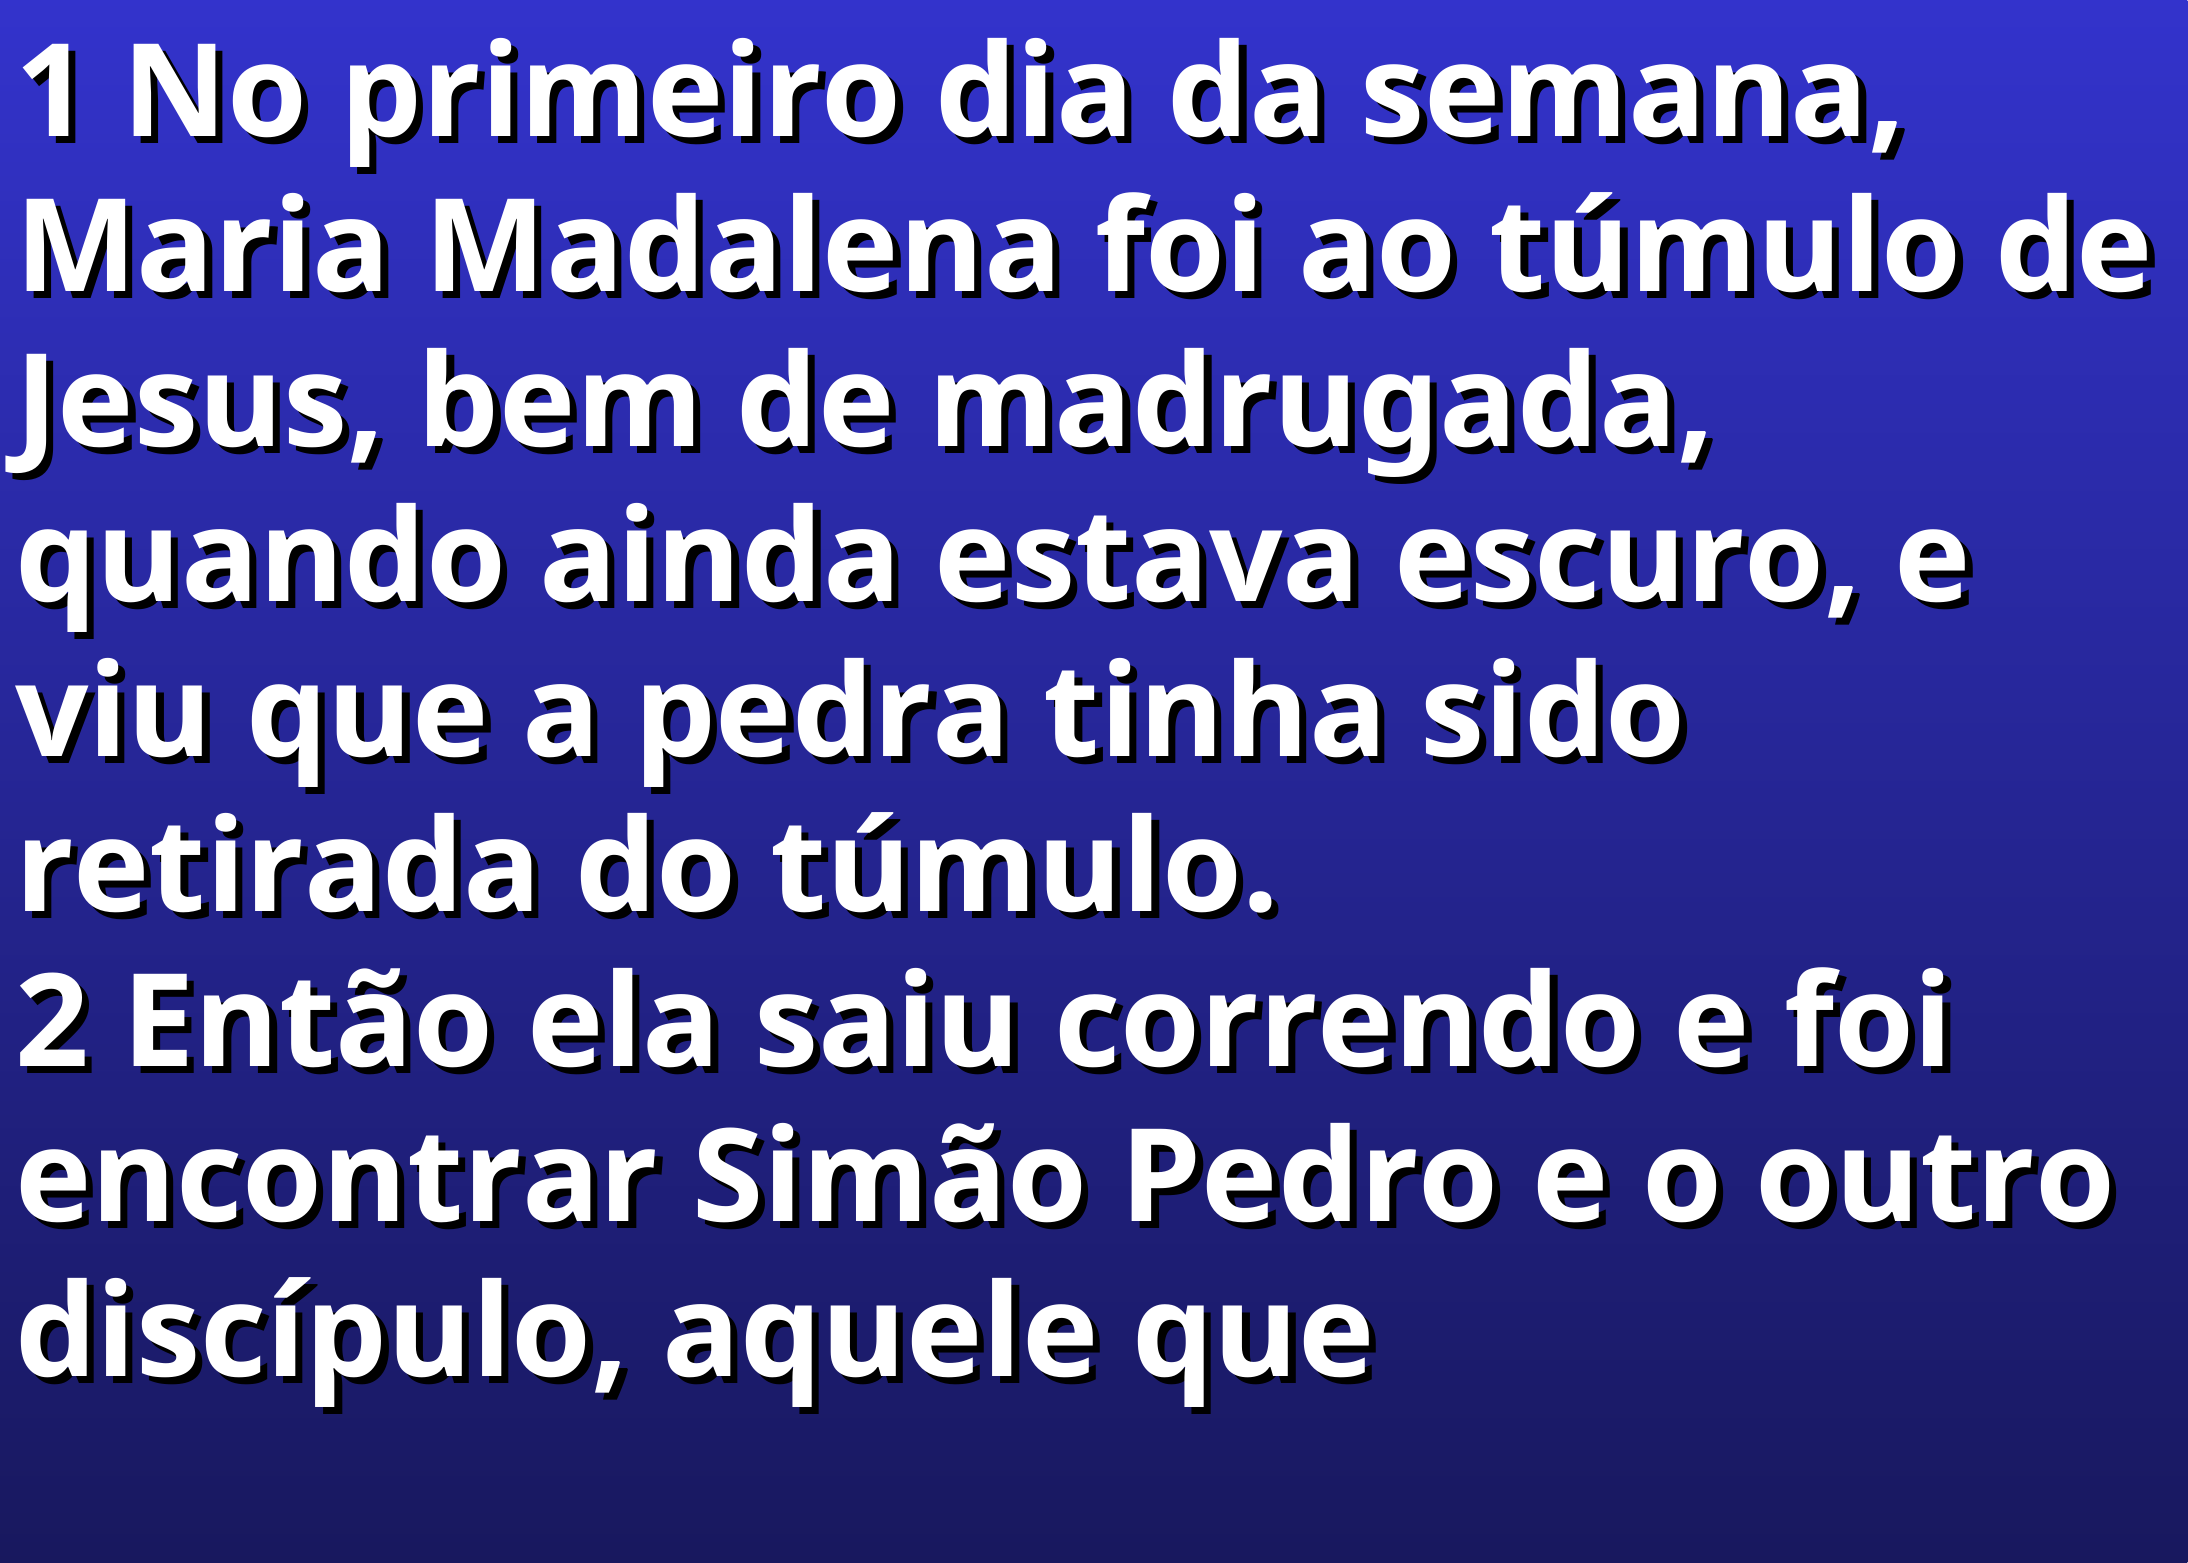

1 No primeiro dia da semana, Maria Madalena foi ao túmulo de Jesus, bem de madrugada, quando ainda estava escuro, e viu que a pedra tinha sido retirada do túmulo.
2 Então ela saiu correndo e foi encontrar Simão Pedro e o outro discípulo, aquele que